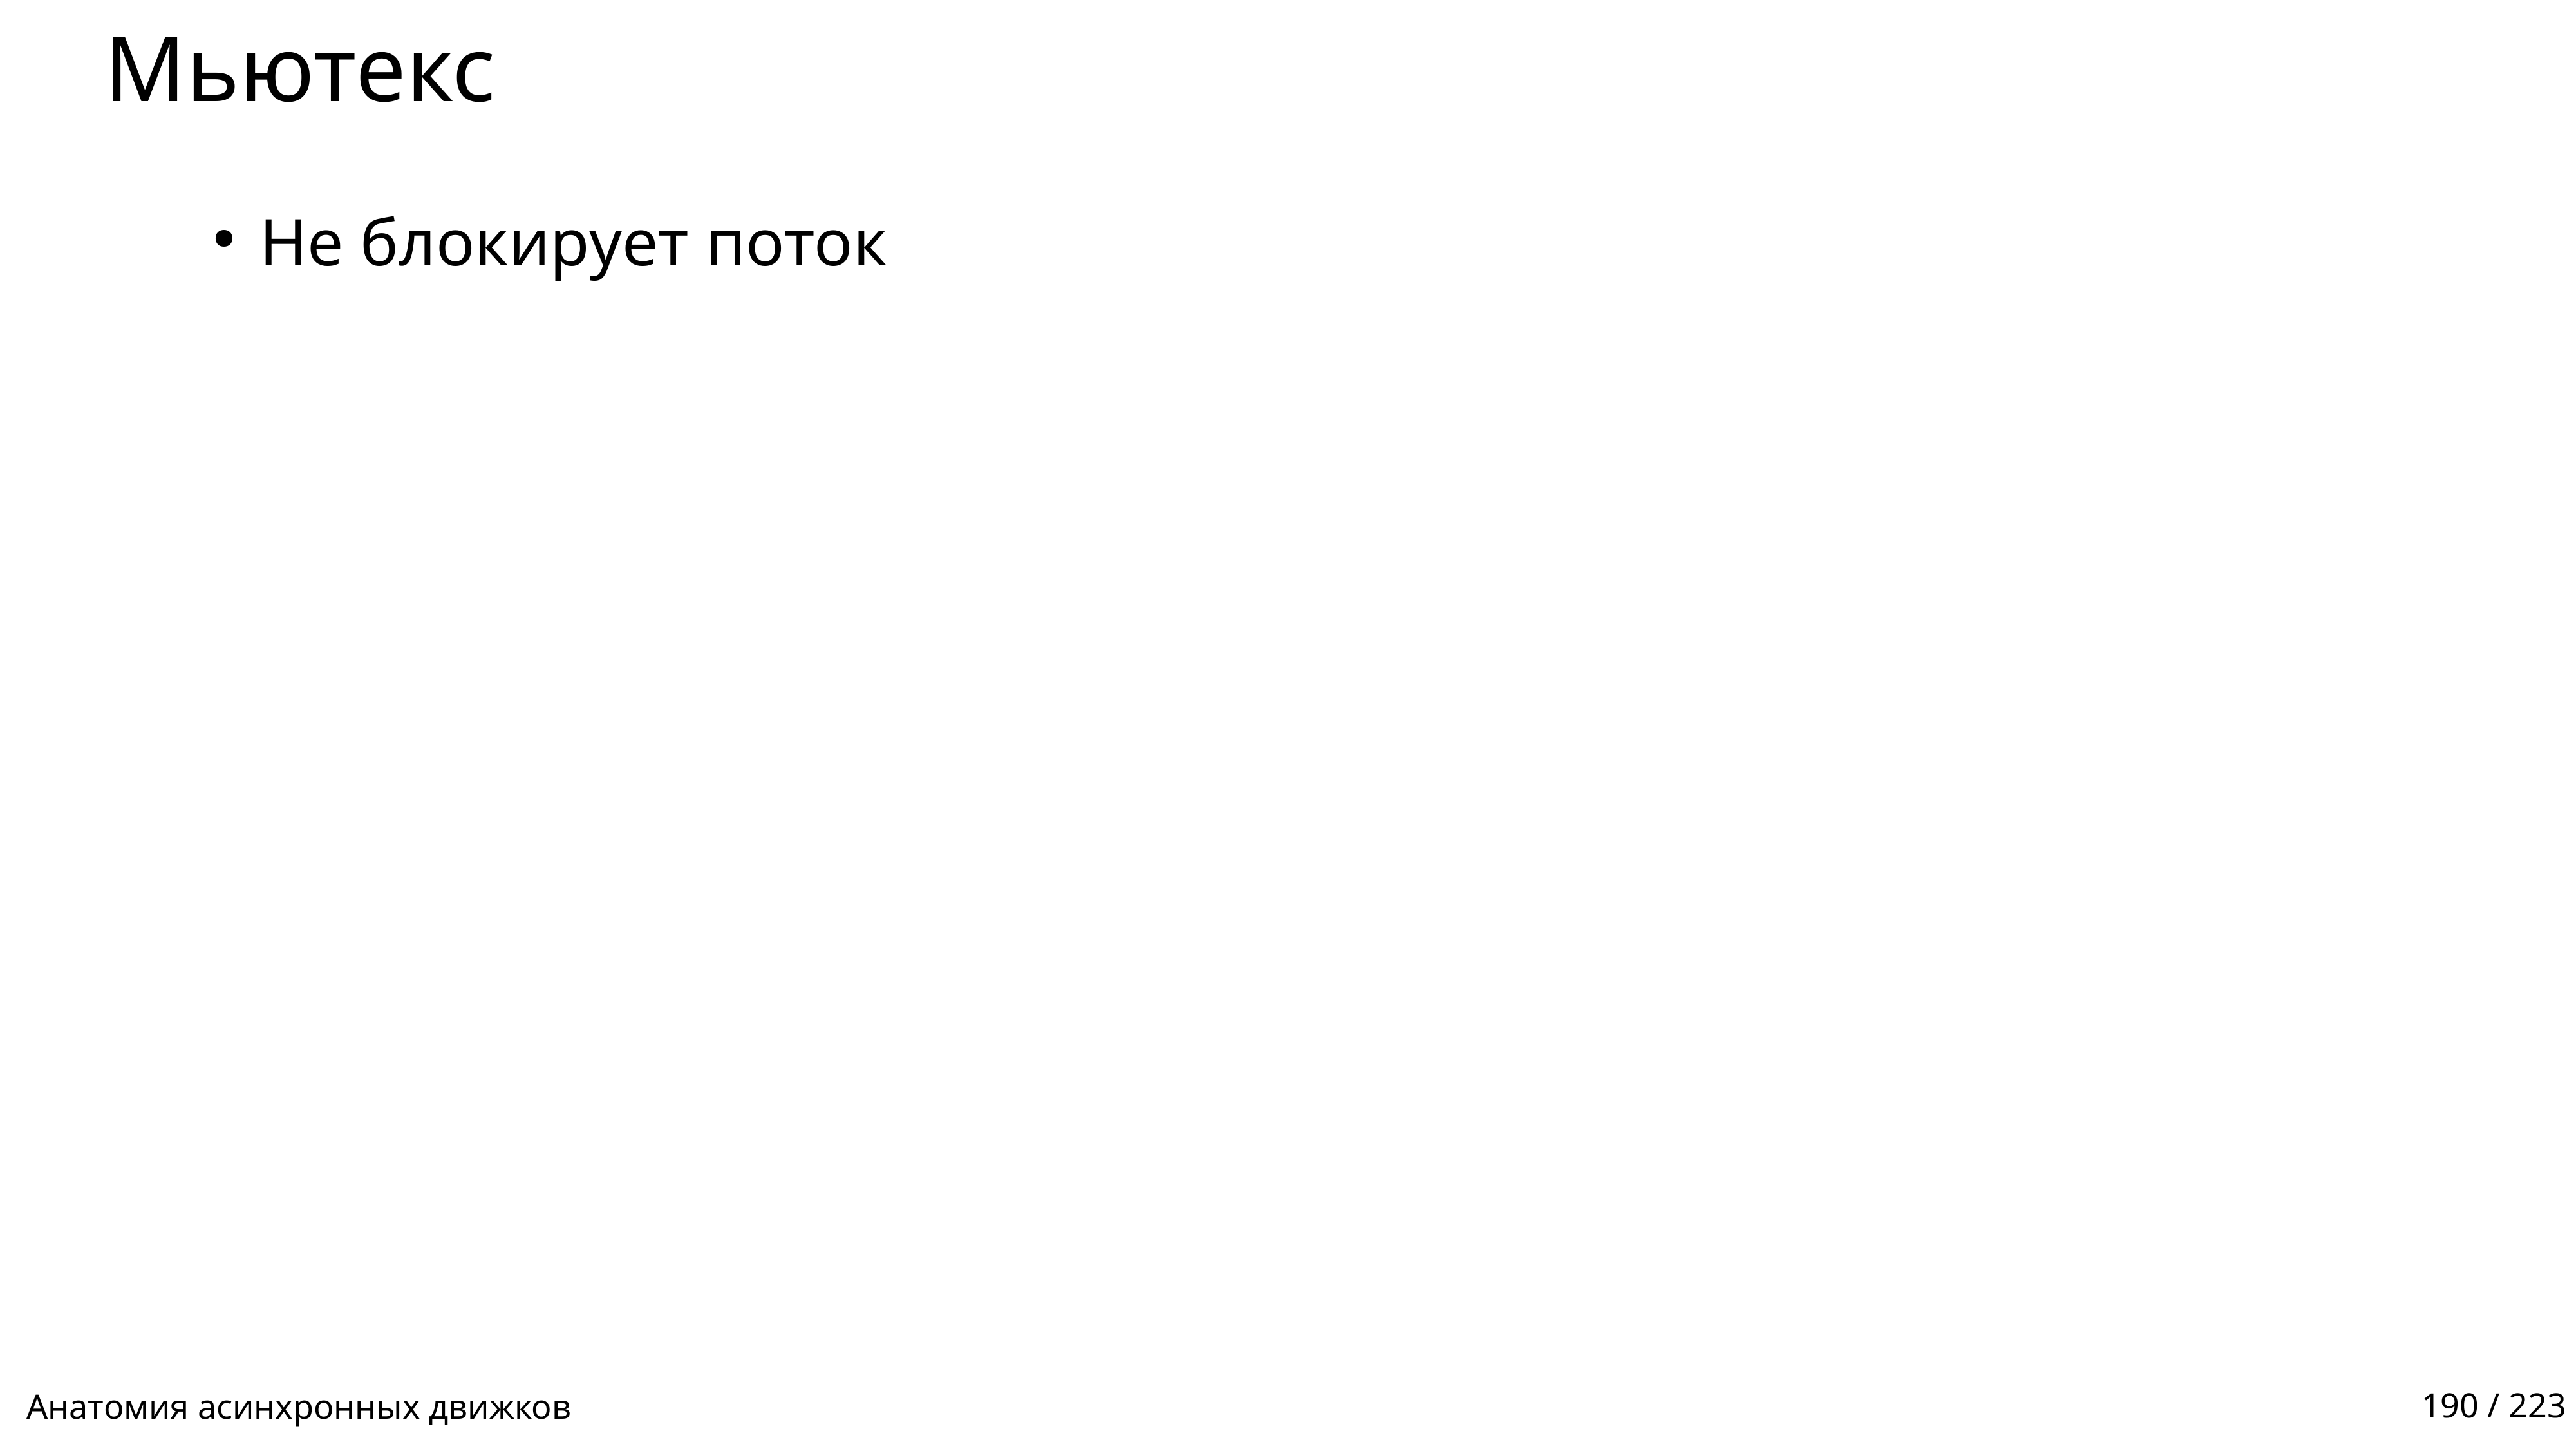

Мьютекс
# Не блокирует поток
Анатомия асинхронных движков